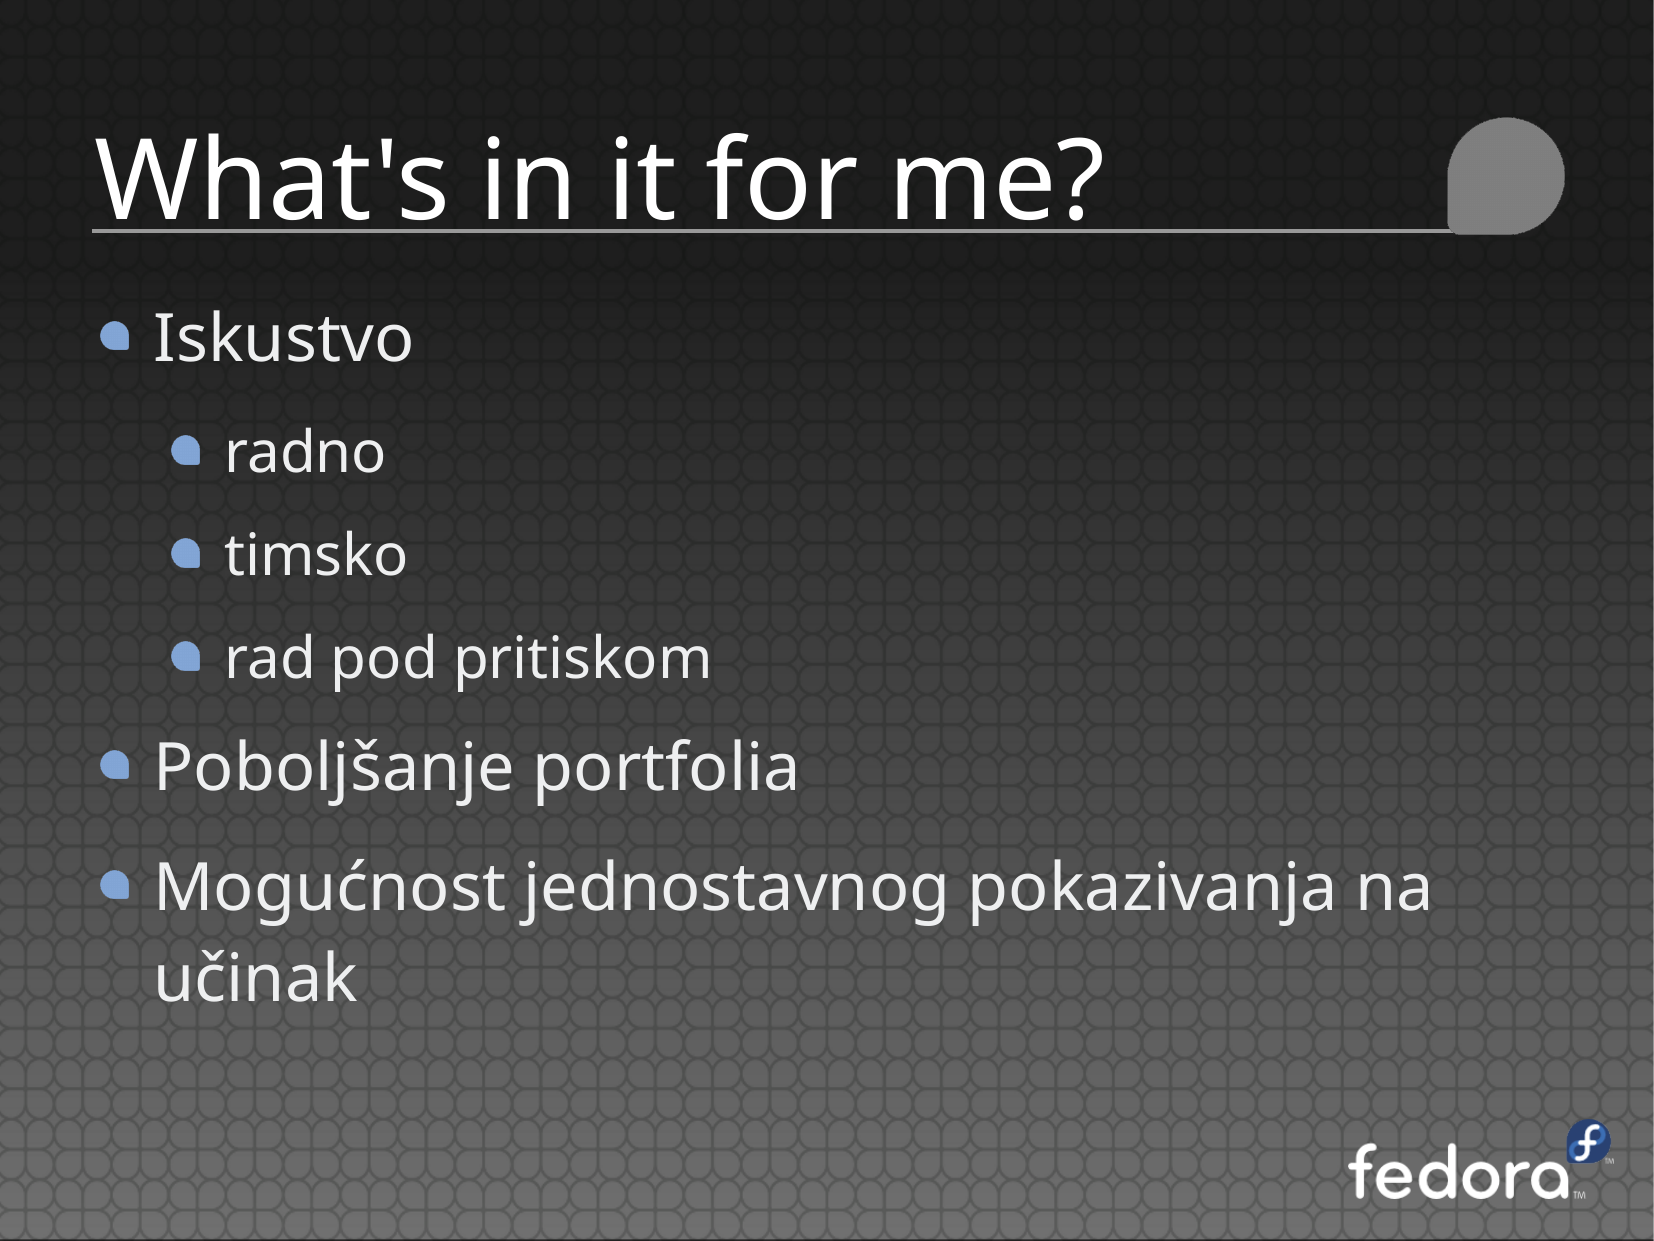

What's in it for me?
# Iskustvo
radno
timsko
rad pod pritiskom
Poboljšanje portfolia
Mogućnost jednostavnog pokazivanja na učinak